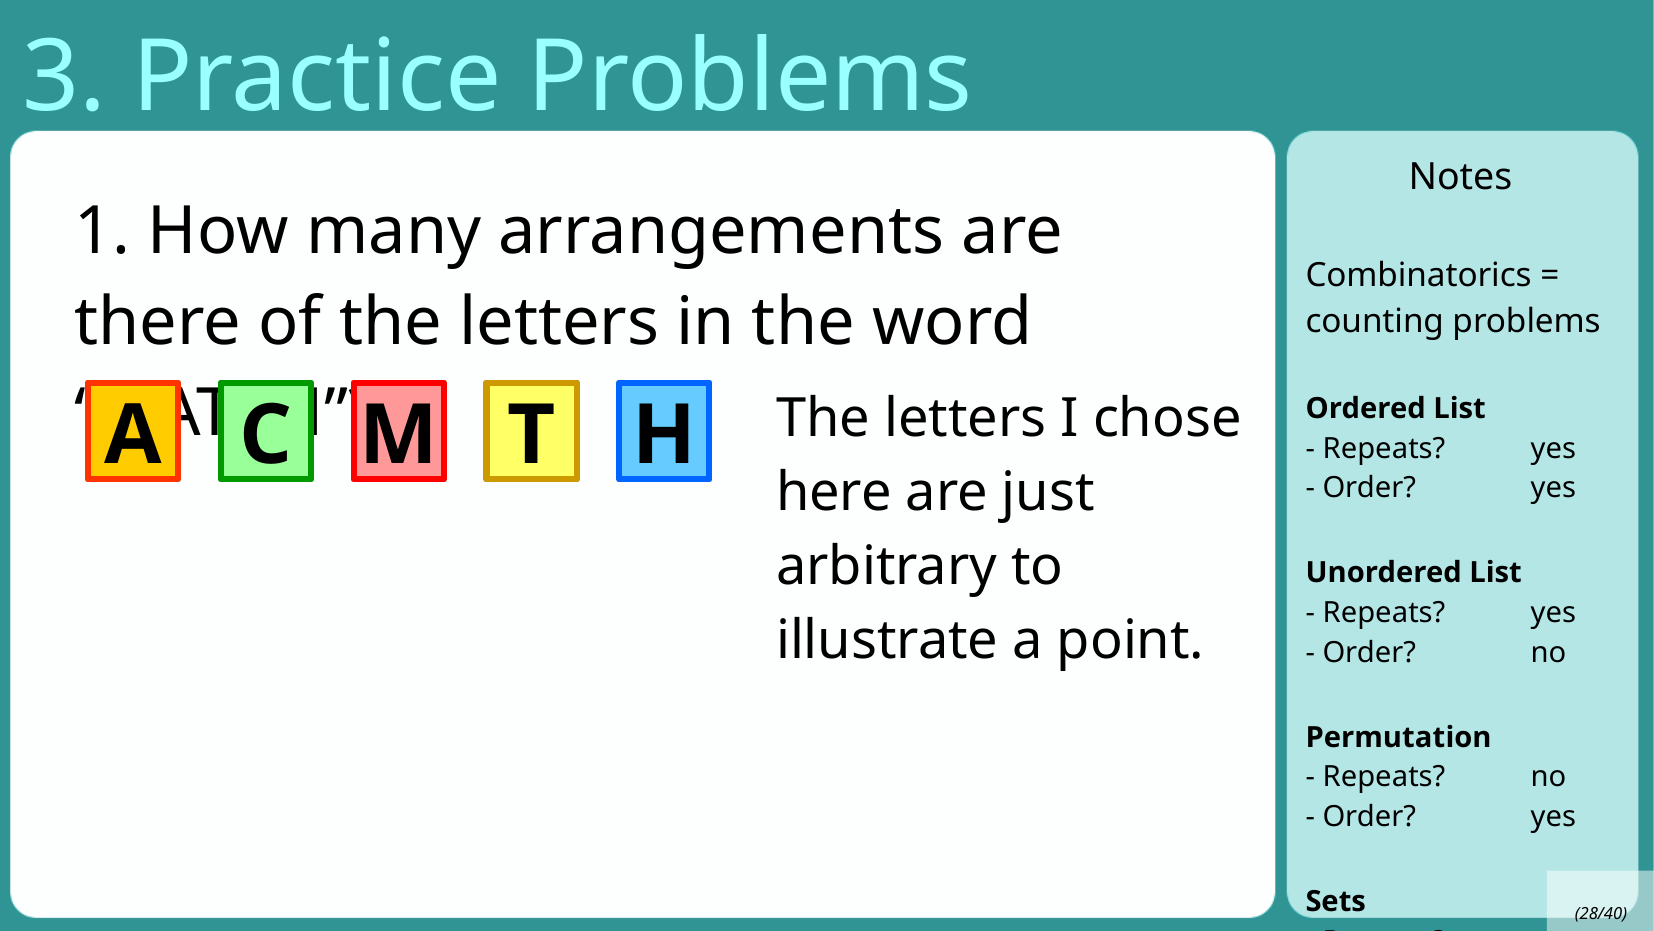

# 3. Practice Problems
Notes
Combinatorics = counting problems
Ordered List
- Repeats?		yes
- Order?		yes
Unordered List
- Repeats?		yes
- Order?		no
Permutation
- Repeats?		no
- Order?		yes
Sets
- Repeats?		no
- Order?		no
1. How many arrangements are there of the letters in the word “MATCH”?
The letters I chose here are just arbitrary to illustrate a point.
A
C
M
T
H